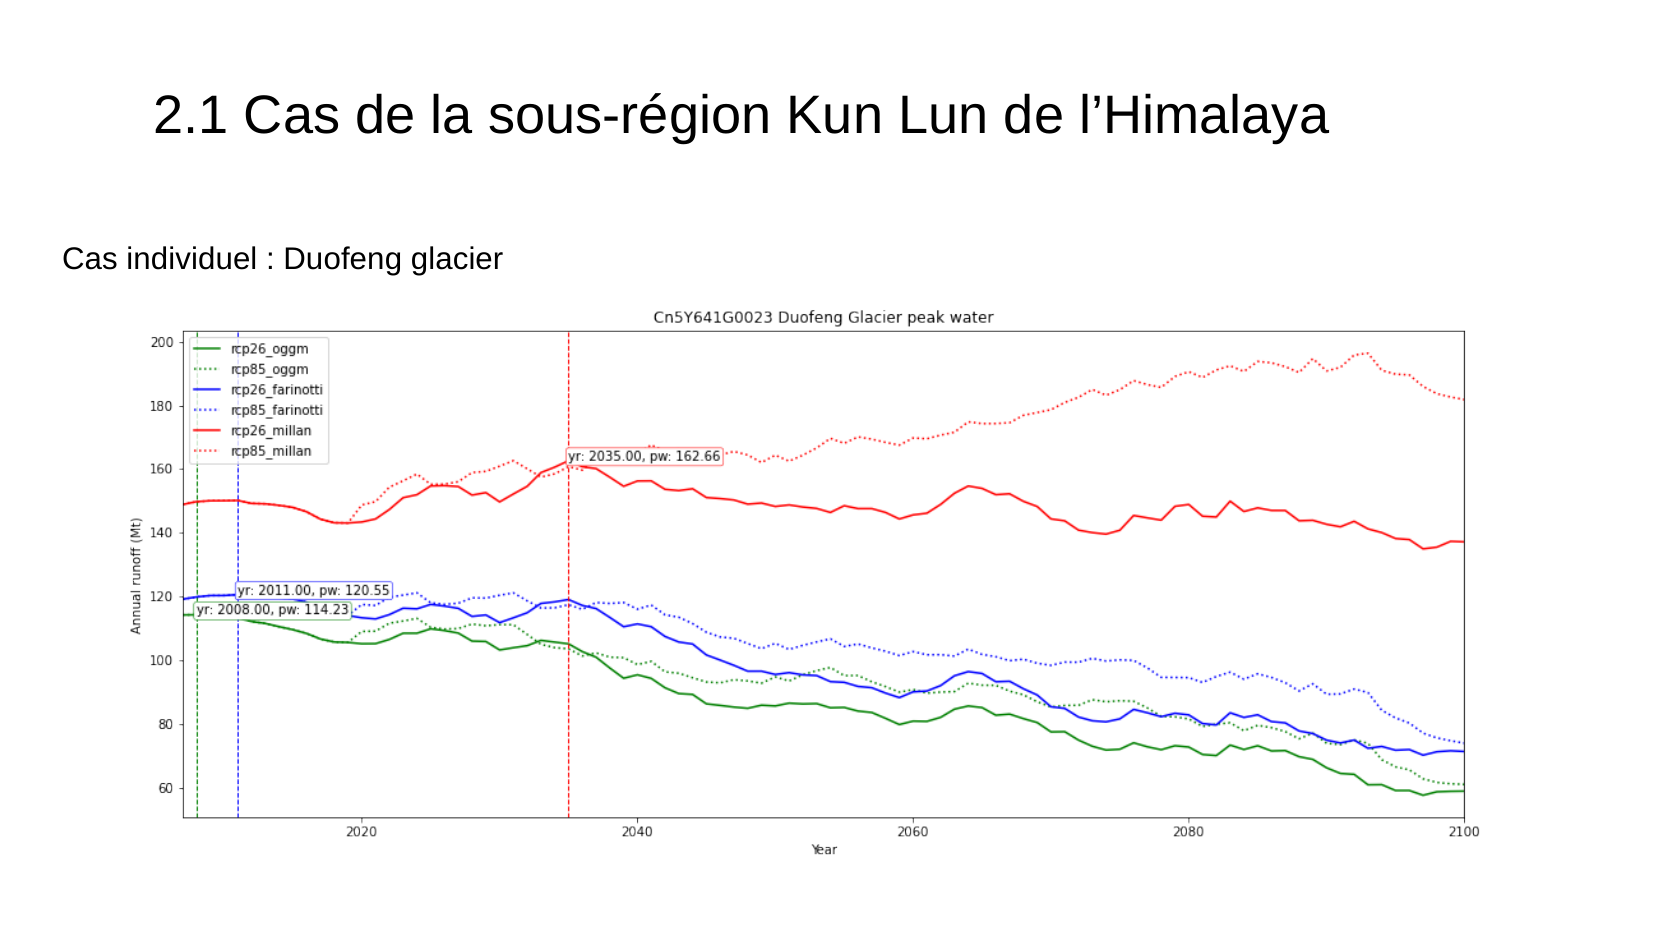

# 2.1 Cas de la sous-région Kun Lun de l’Himalaya
Cas individuel : Duofeng glacier